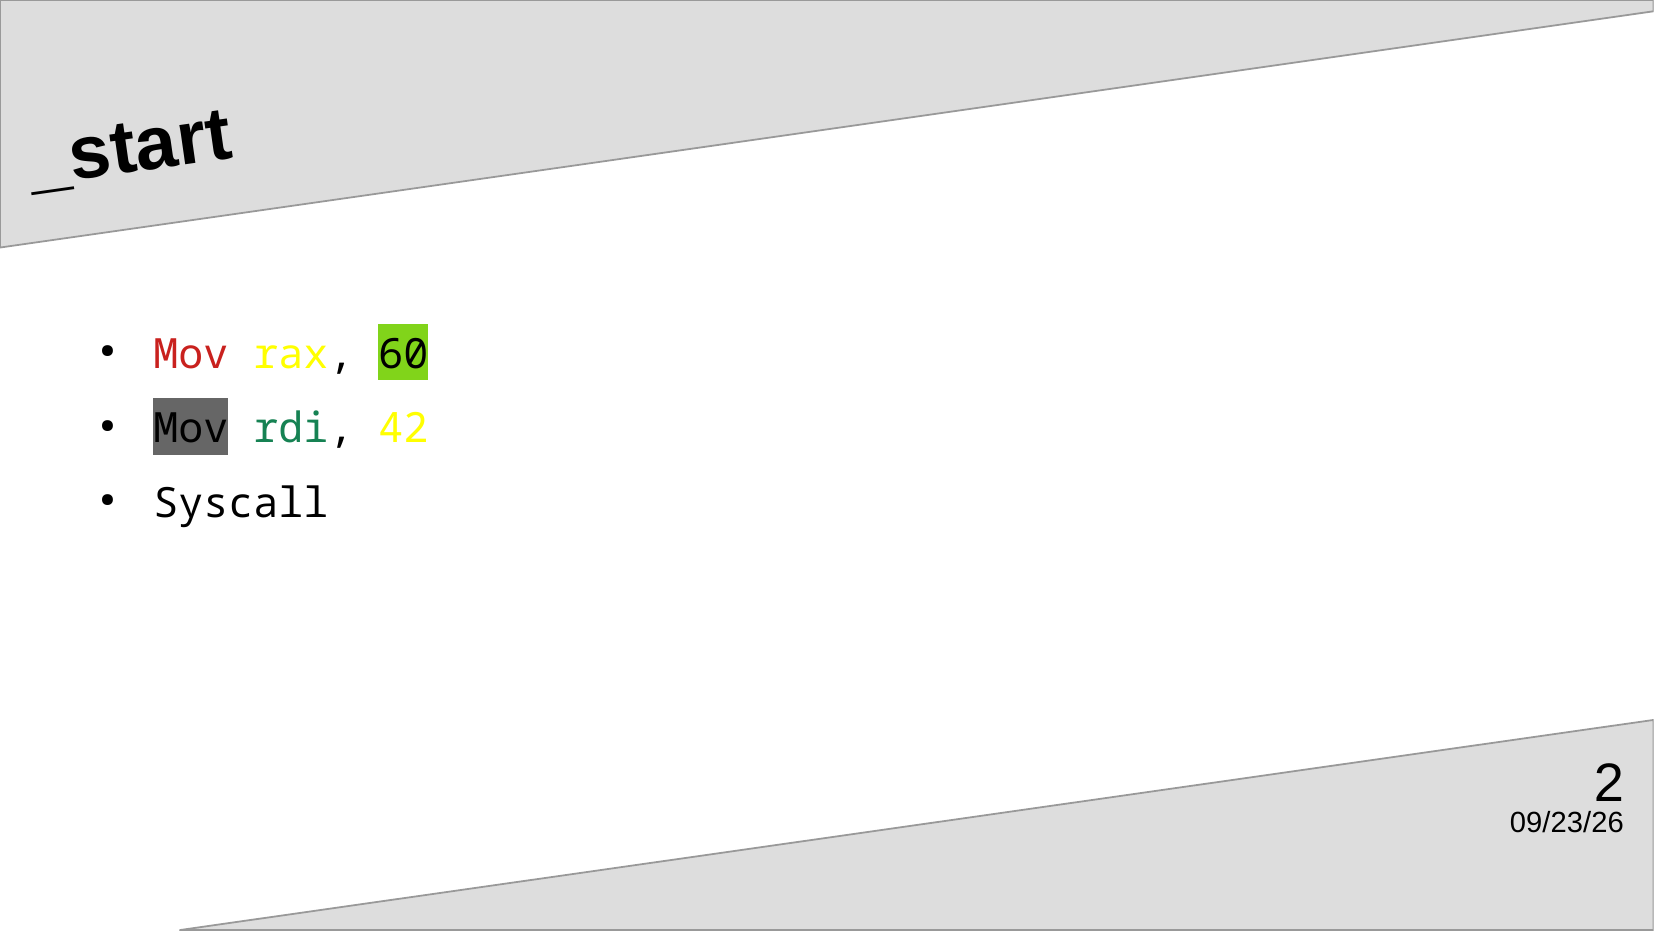

# _start
Mov rax, 60
Mov rdi, 42
Syscall
2